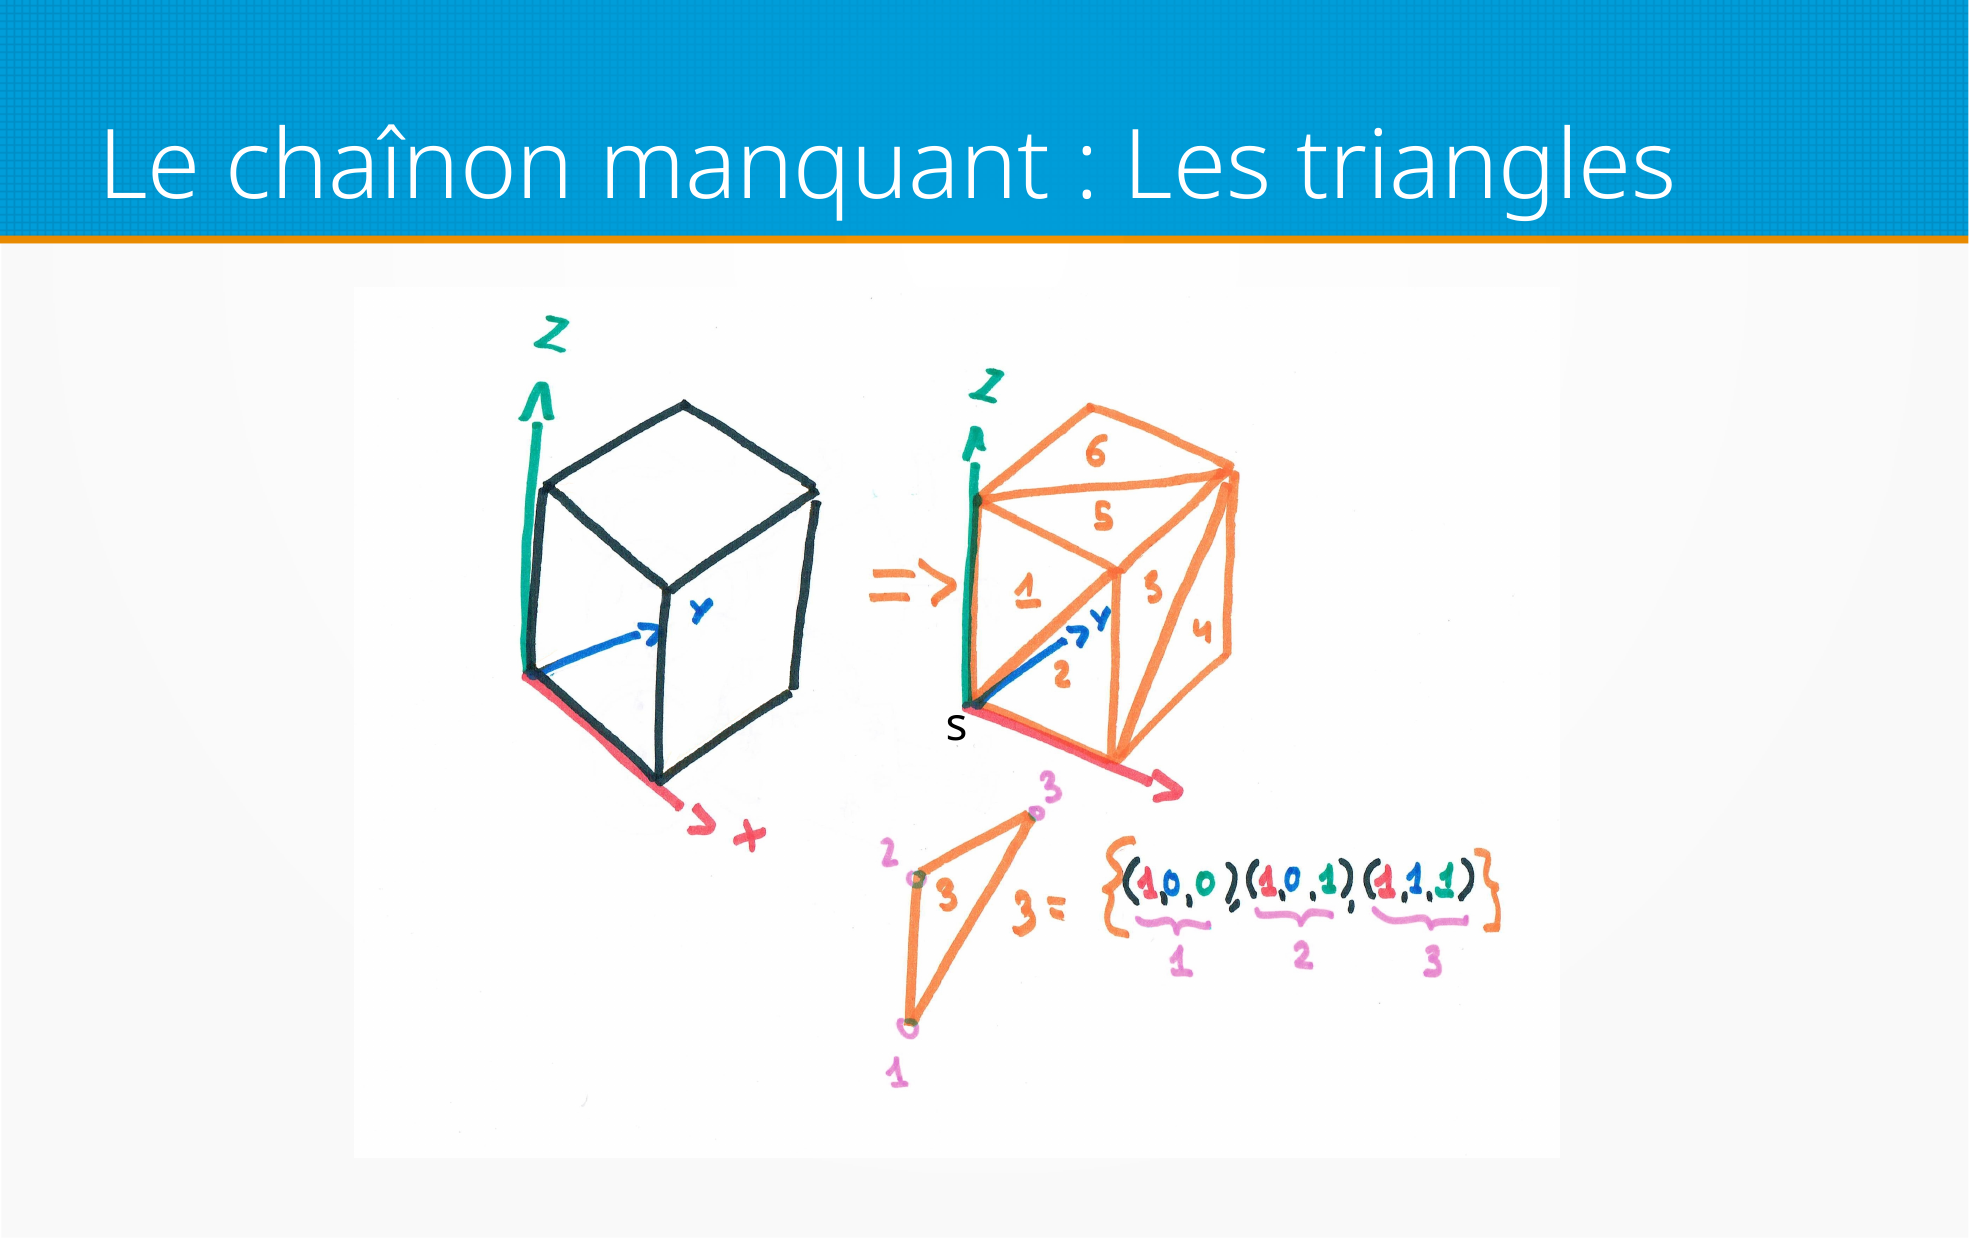

# Le chaînon manquant : Les triangles
s